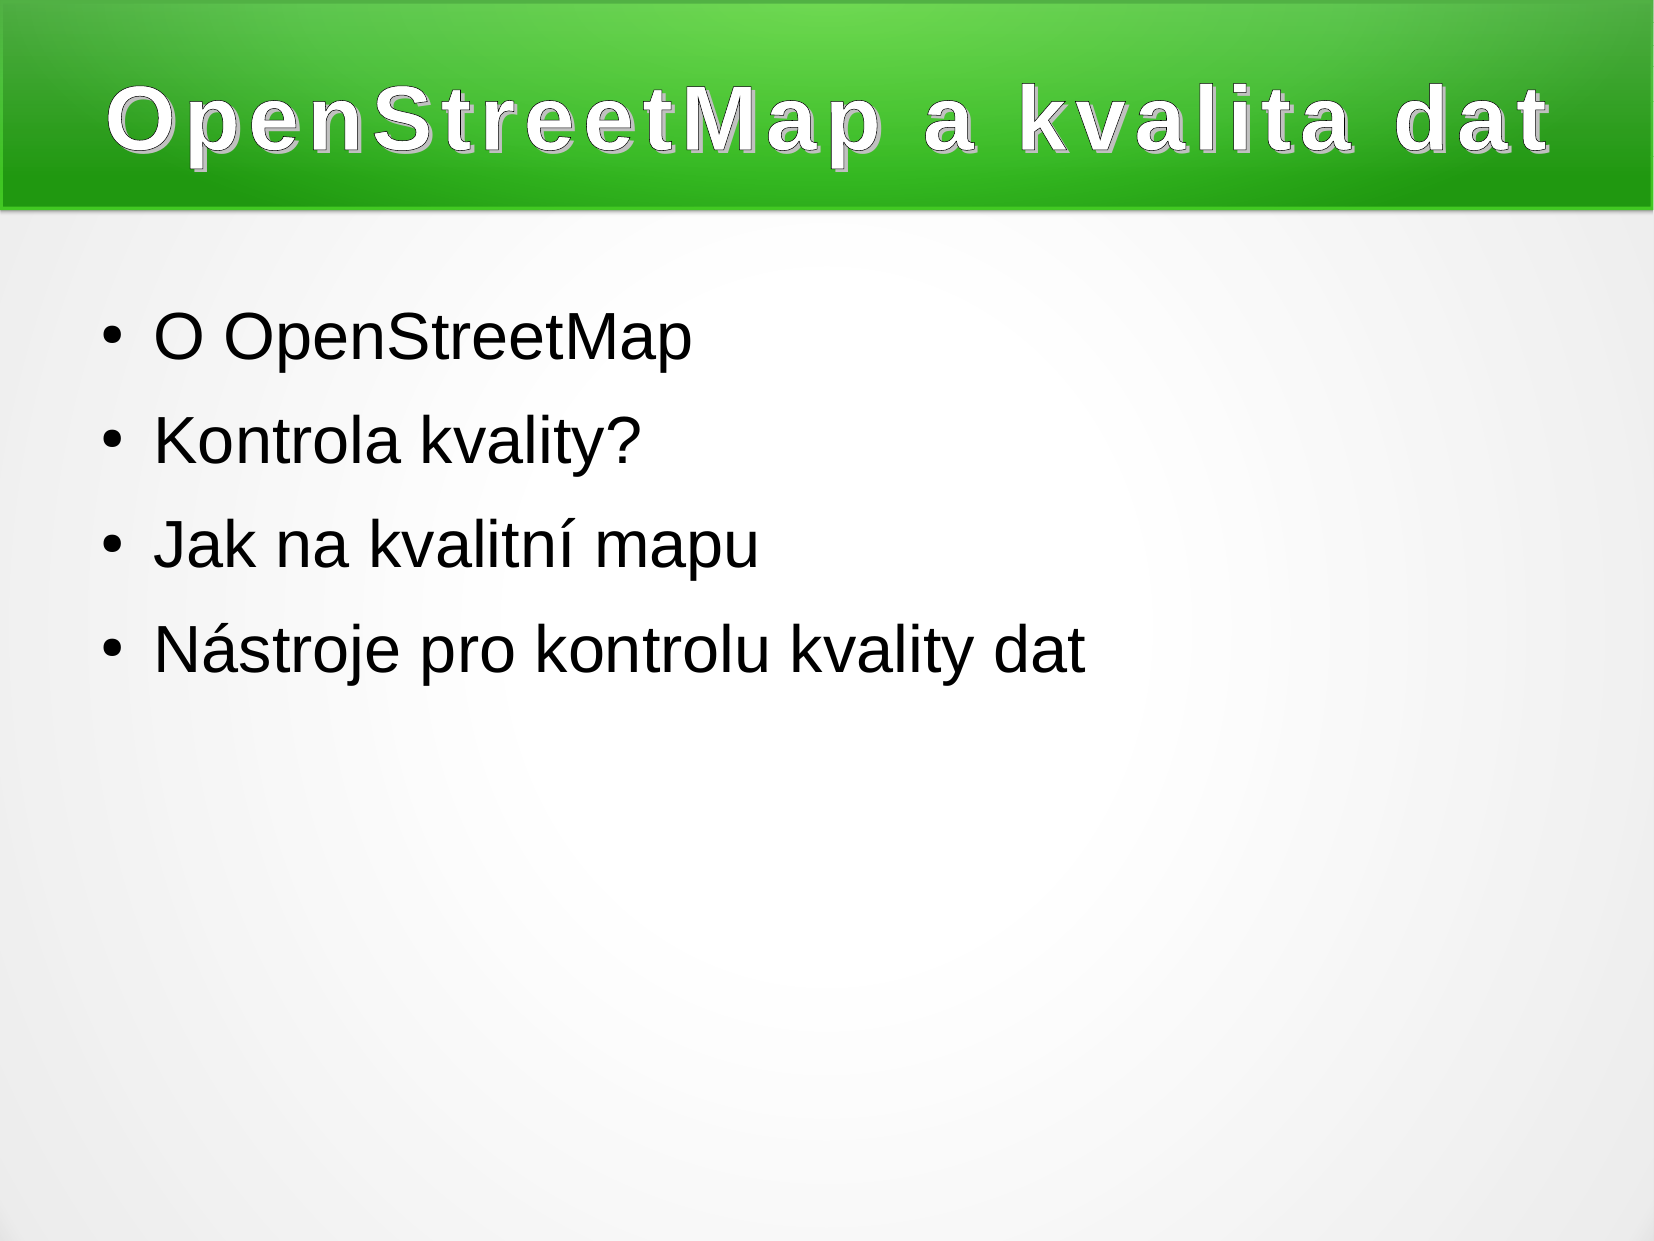

# OpenStreetMap a kvalita dat
O OpenStreetMap
Kontrola kvality?
Jak na kvalitní mapu
Nástroje pro kontrolu kvality dat